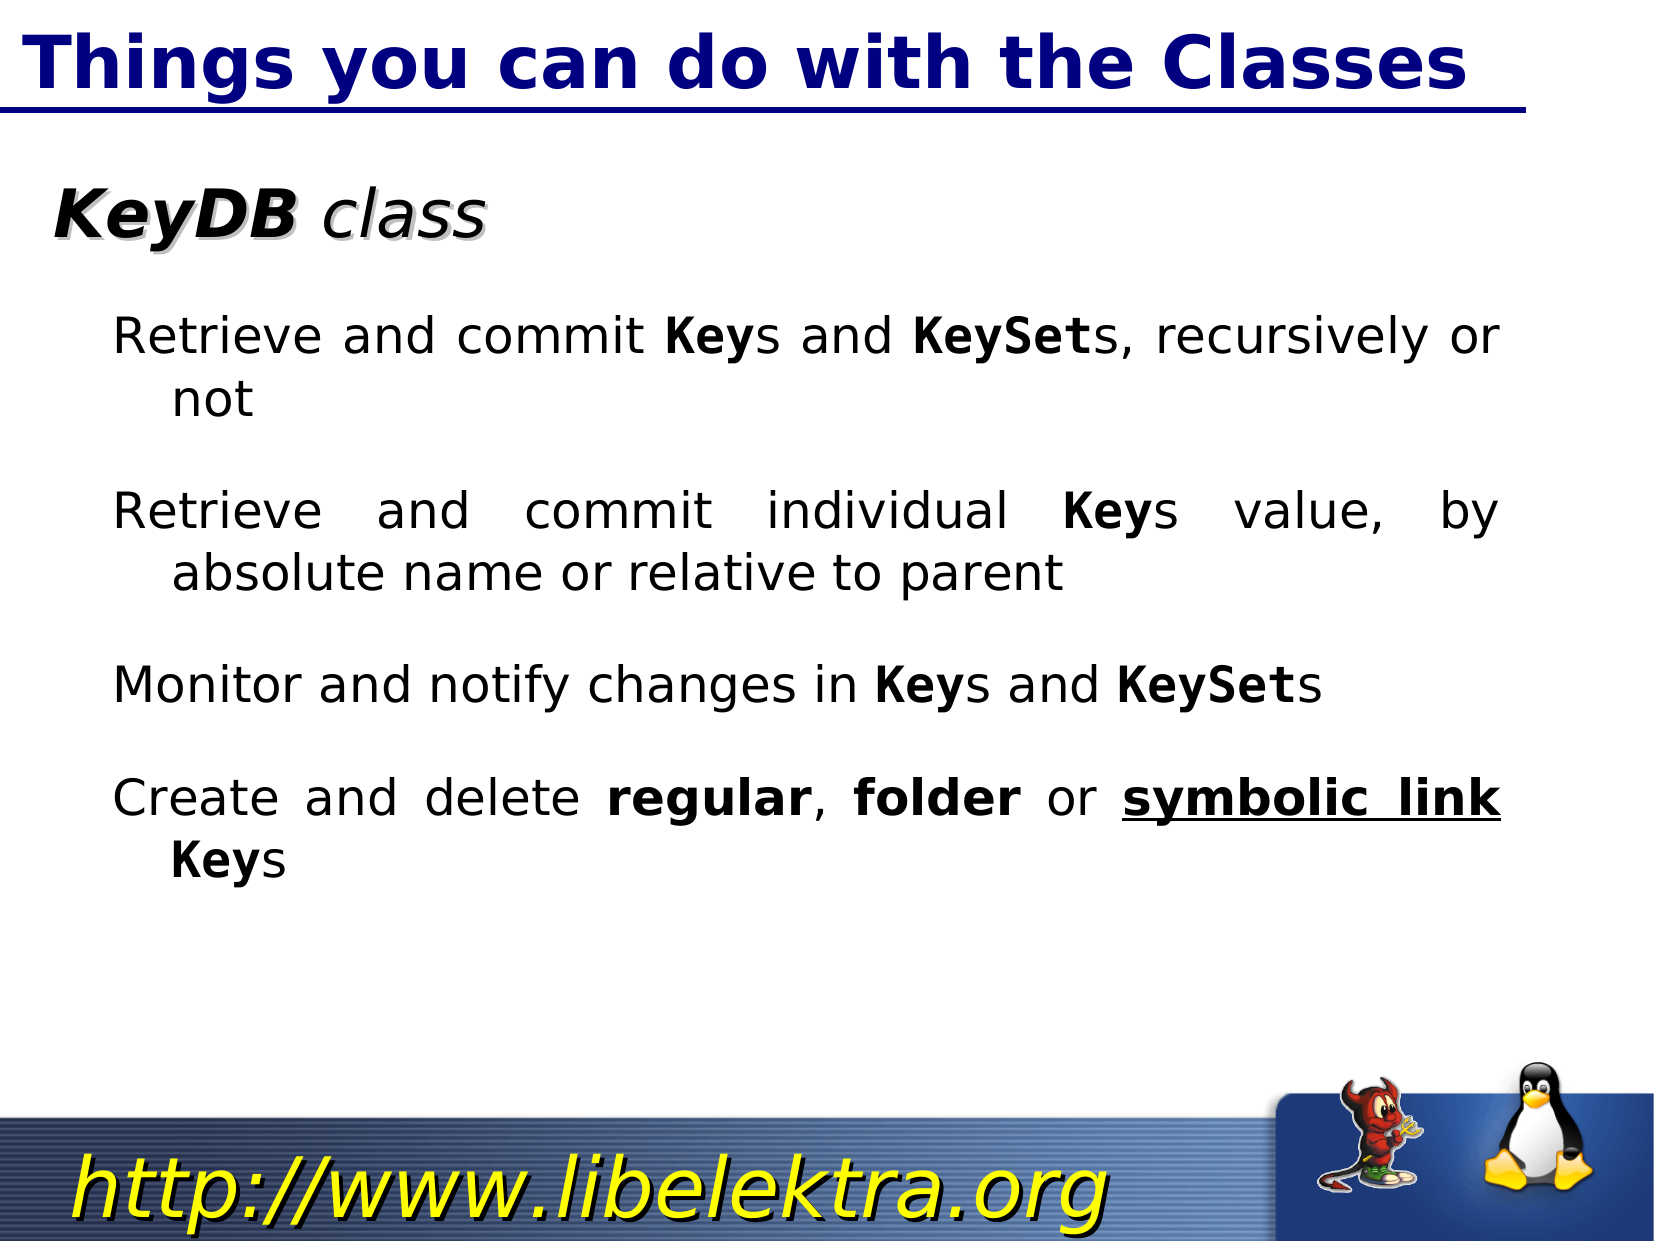

Things you can do with the Classes
# KeyDB class
Retrieve and commit Keys and KeySets, recursively or not
Retrieve and commit individual Keys value, by absolute name or relative to parent
Monitor and notify changes in Keys and KeySets
Create and delete regular, folder or symbolic link Keys